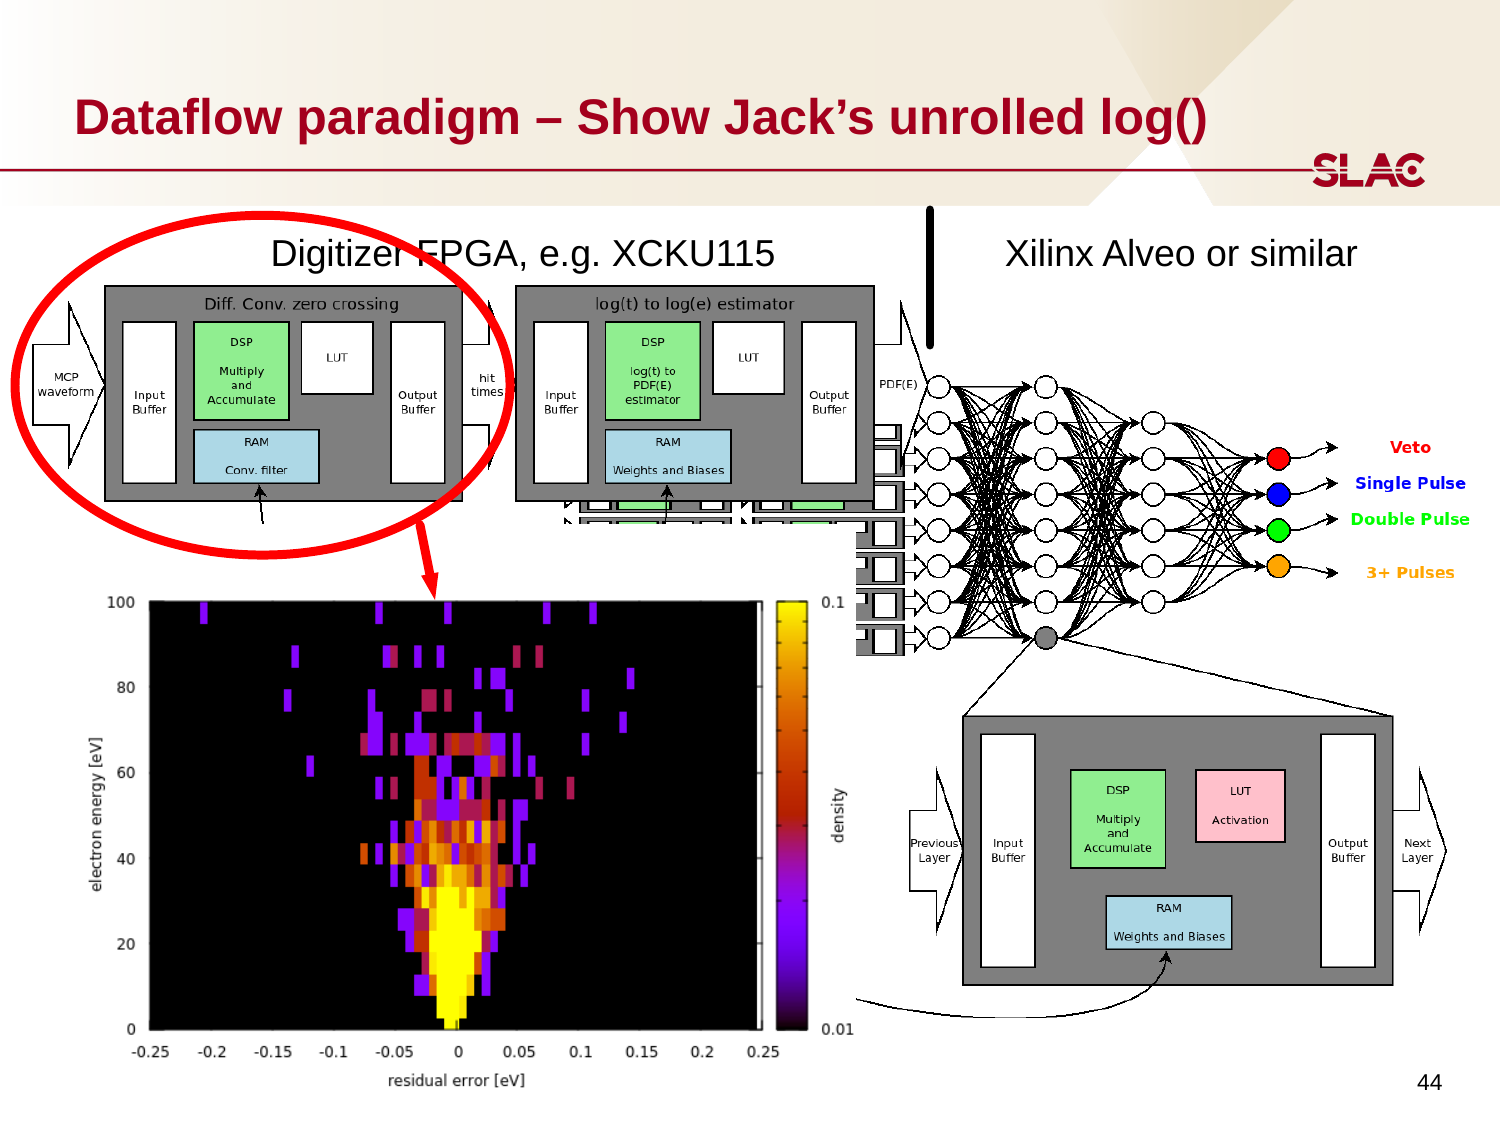

# Dataflow paradigm – Show Jack’s unrolled log()
Digitizer FPGA, e.g. XCKU115
Xilinx Alveo or similar
Think about resource usage, how does your chain “flow”